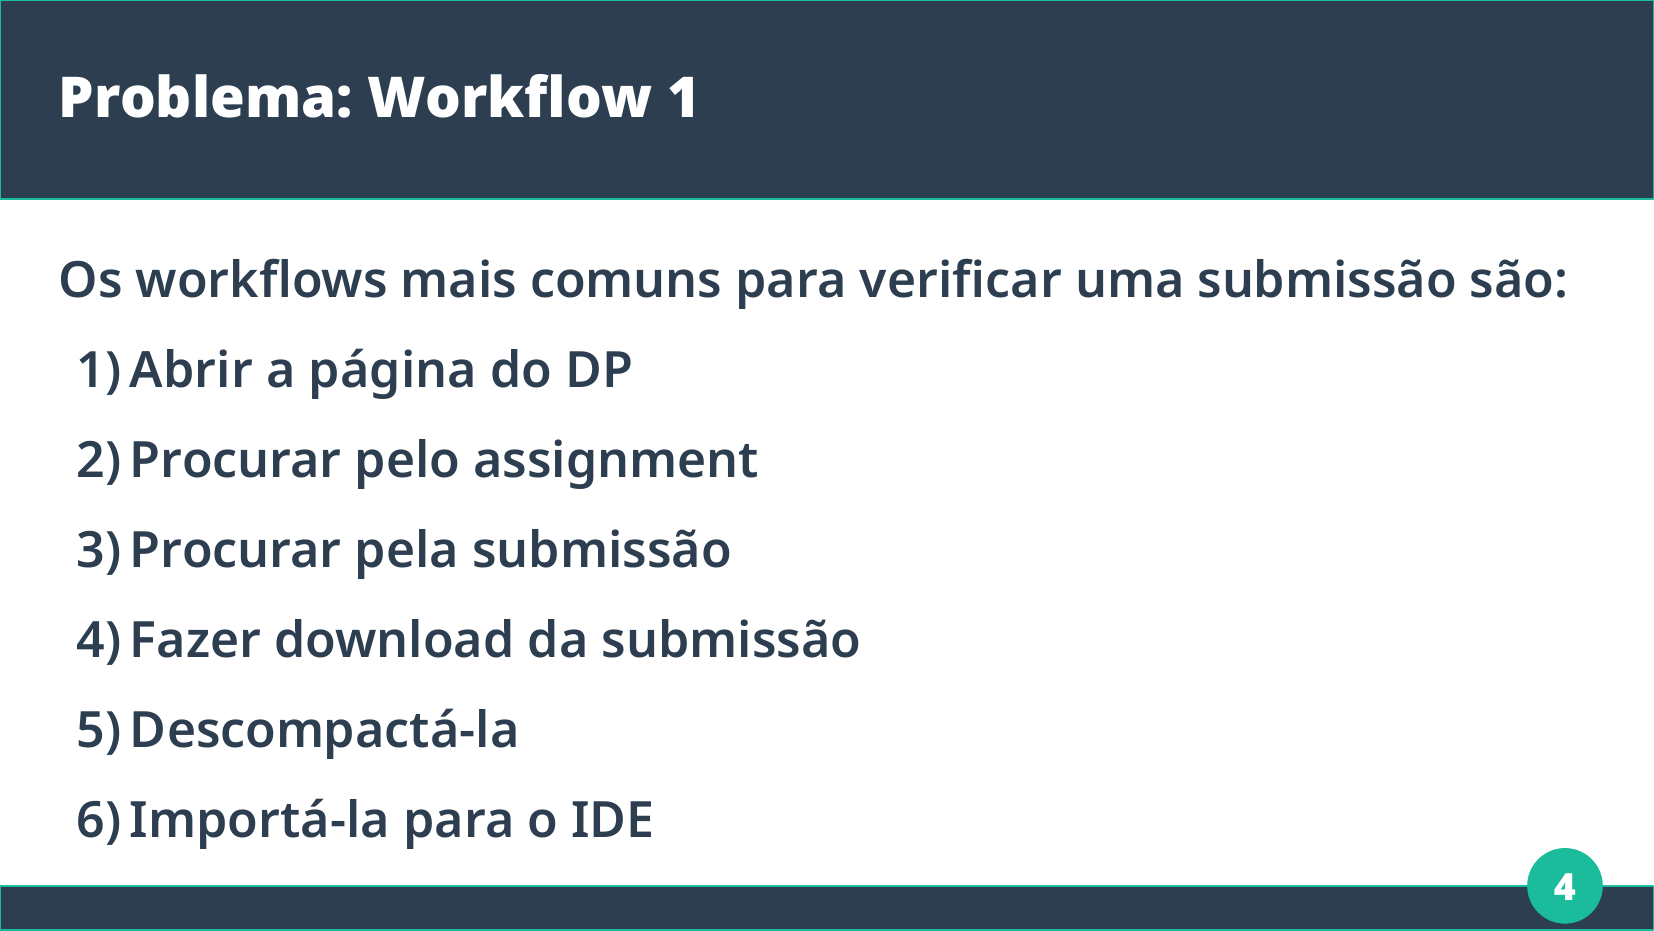

# Problema: Workflow 1
Os workflows mais comuns para verificar uma submissão são:
Abrir a página do DP
Procurar pelo assignment
Procurar pela submissão
Fazer download da submissão
Descompactá-la
Importá-la para o IDE
4